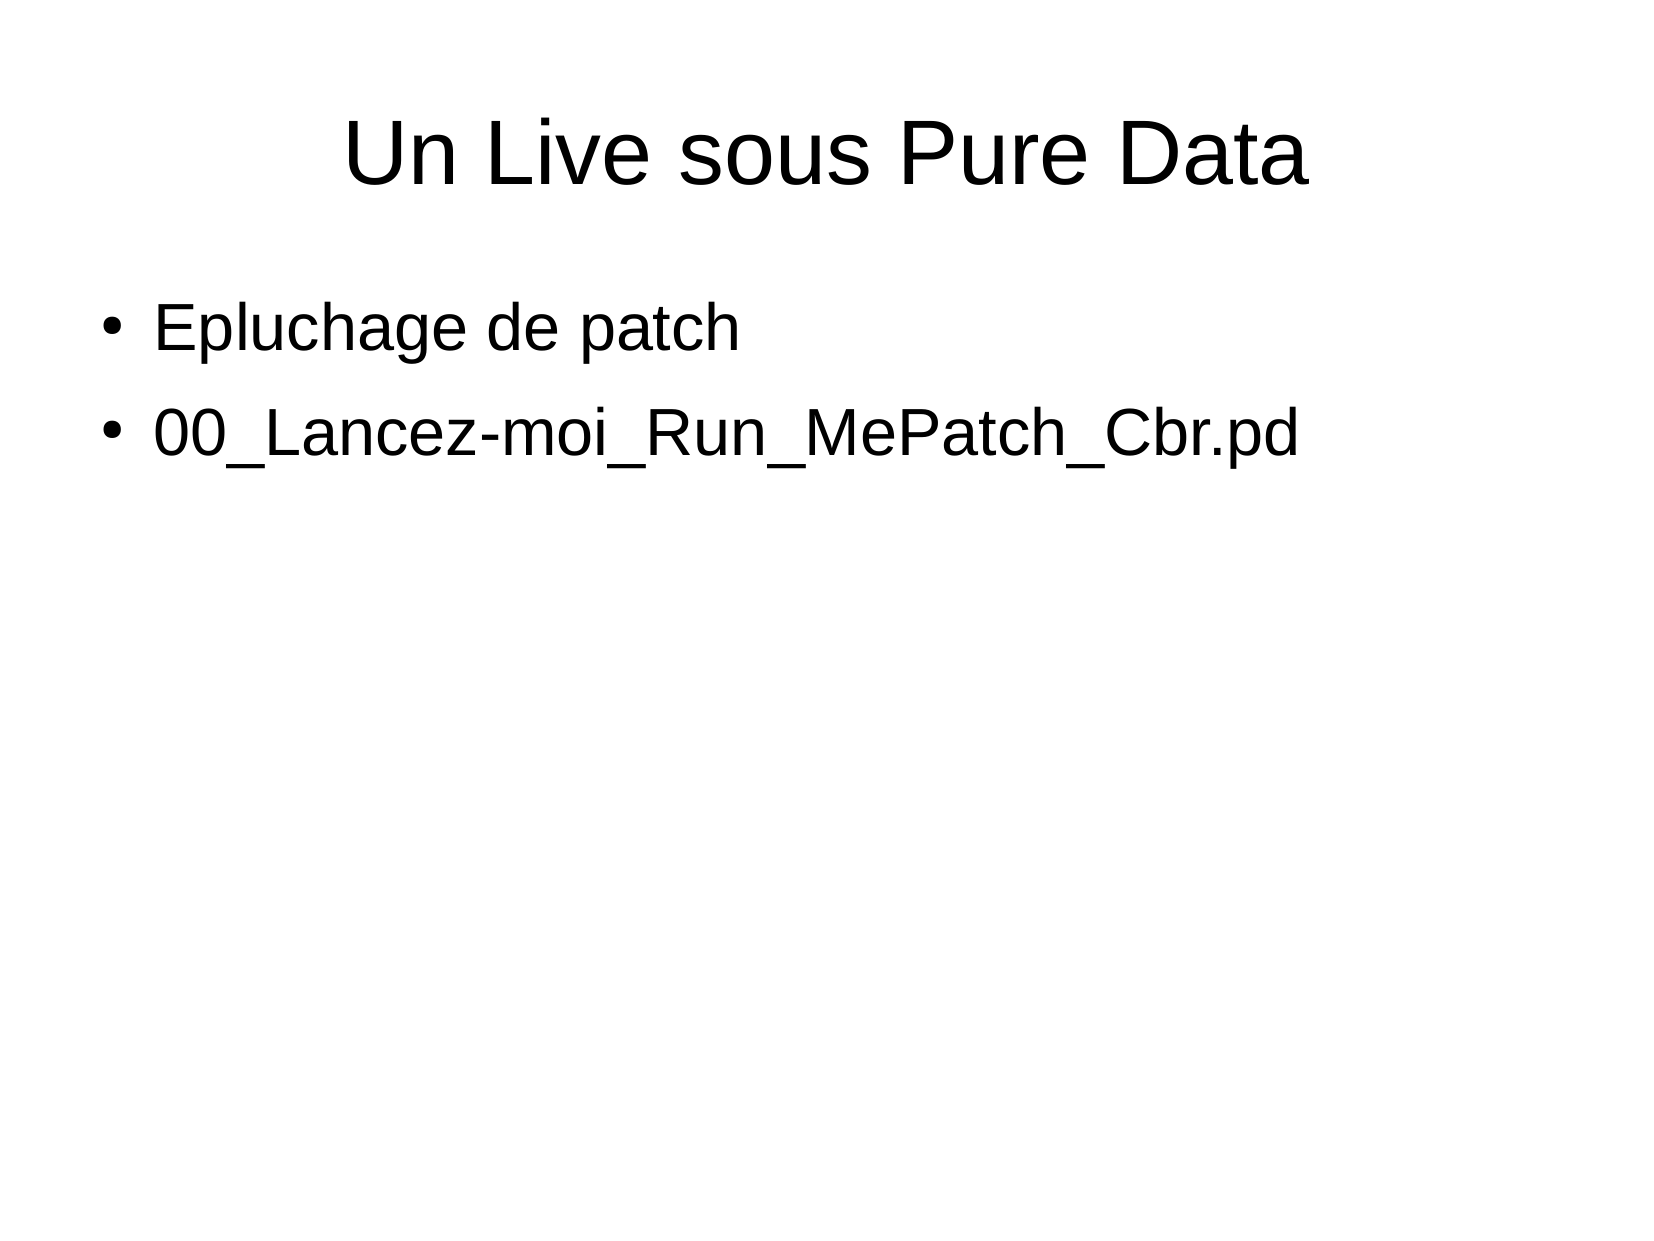

# Un Live sous Pure Data
Epluchage de patch
00_Lancez-moi_Run_MePatch_Cbr.pd